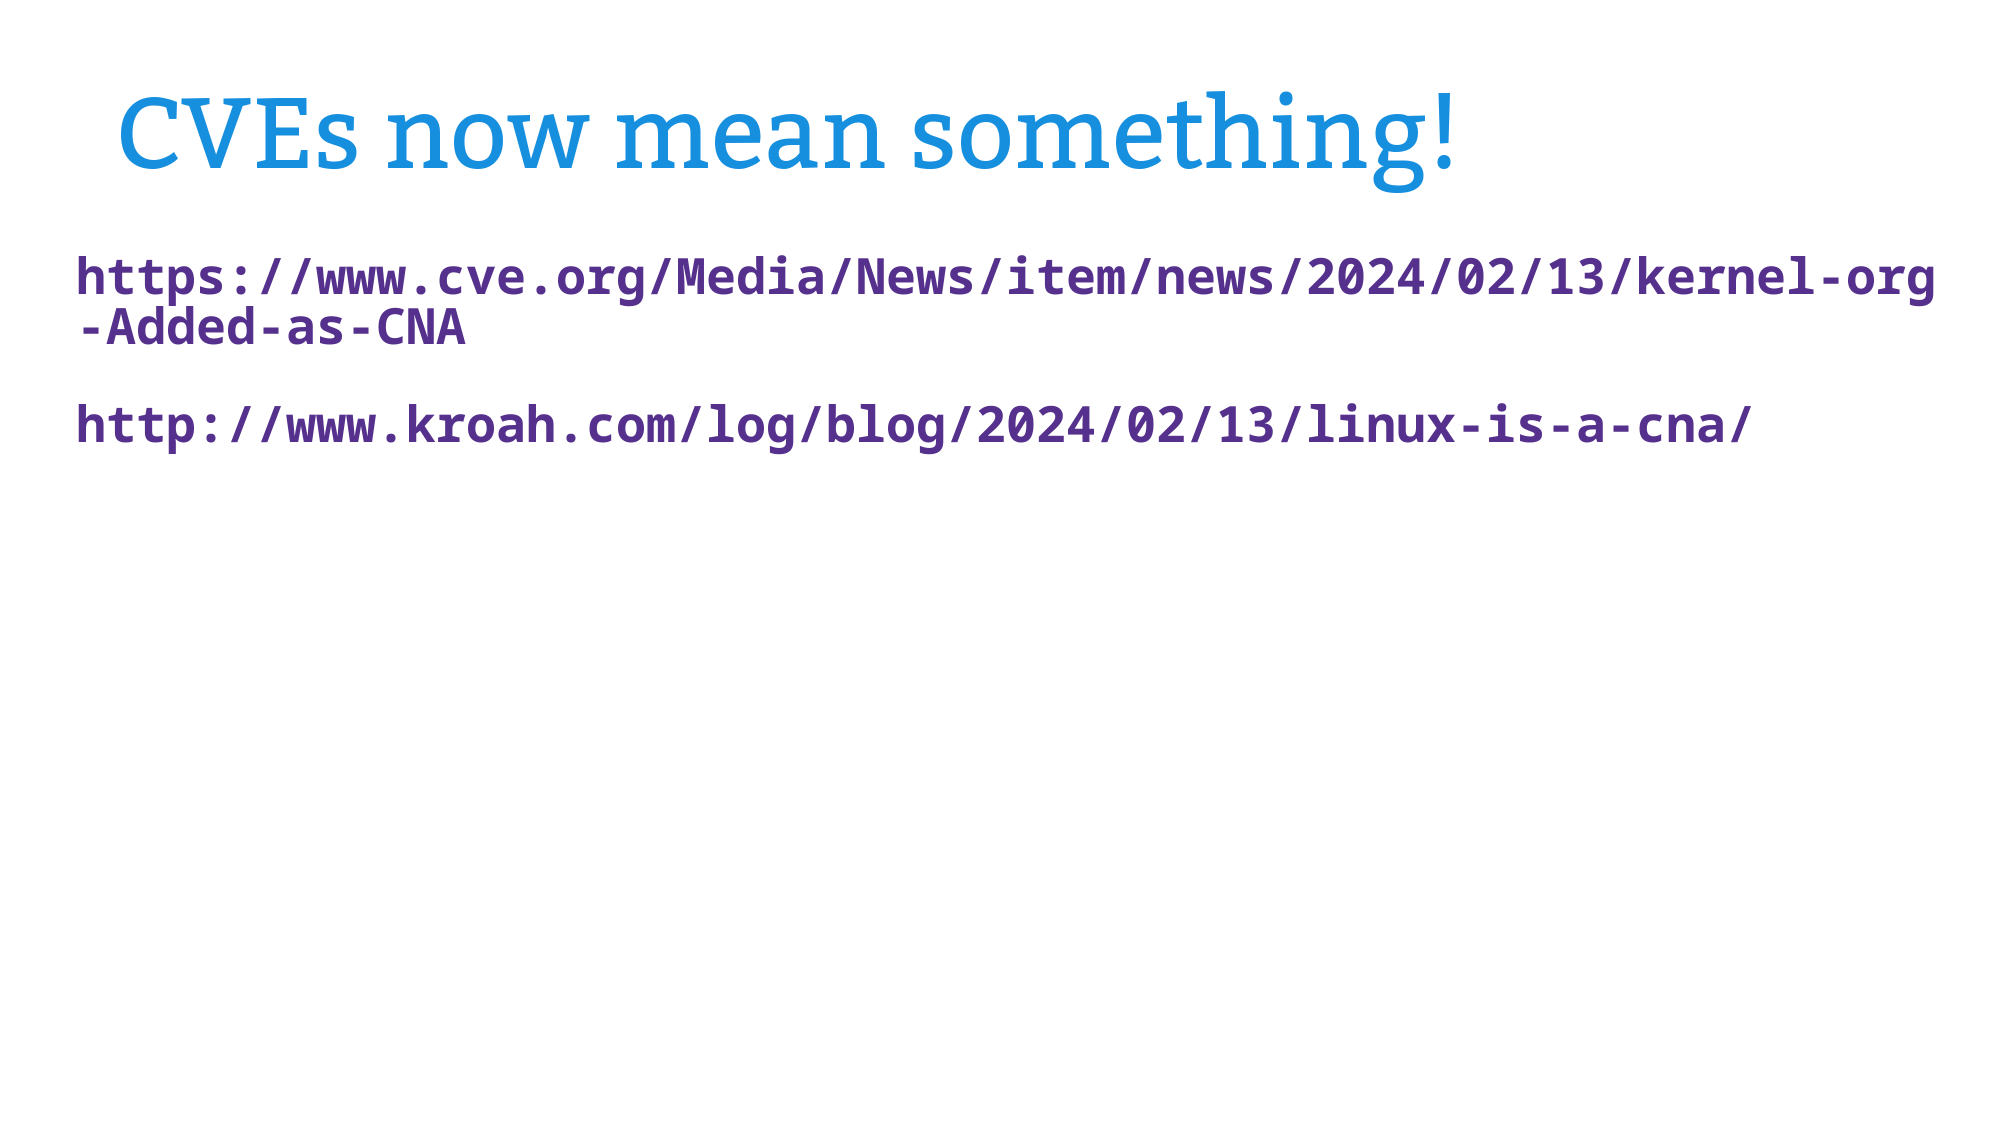

# CVEs now mean something!
https://www.cve.org/Media/News/item/news/2024/02/13/kernel-org-Added-as-CNA
http://www.kroah.com/log/blog/2024/02/13/linux-is-a-cna/